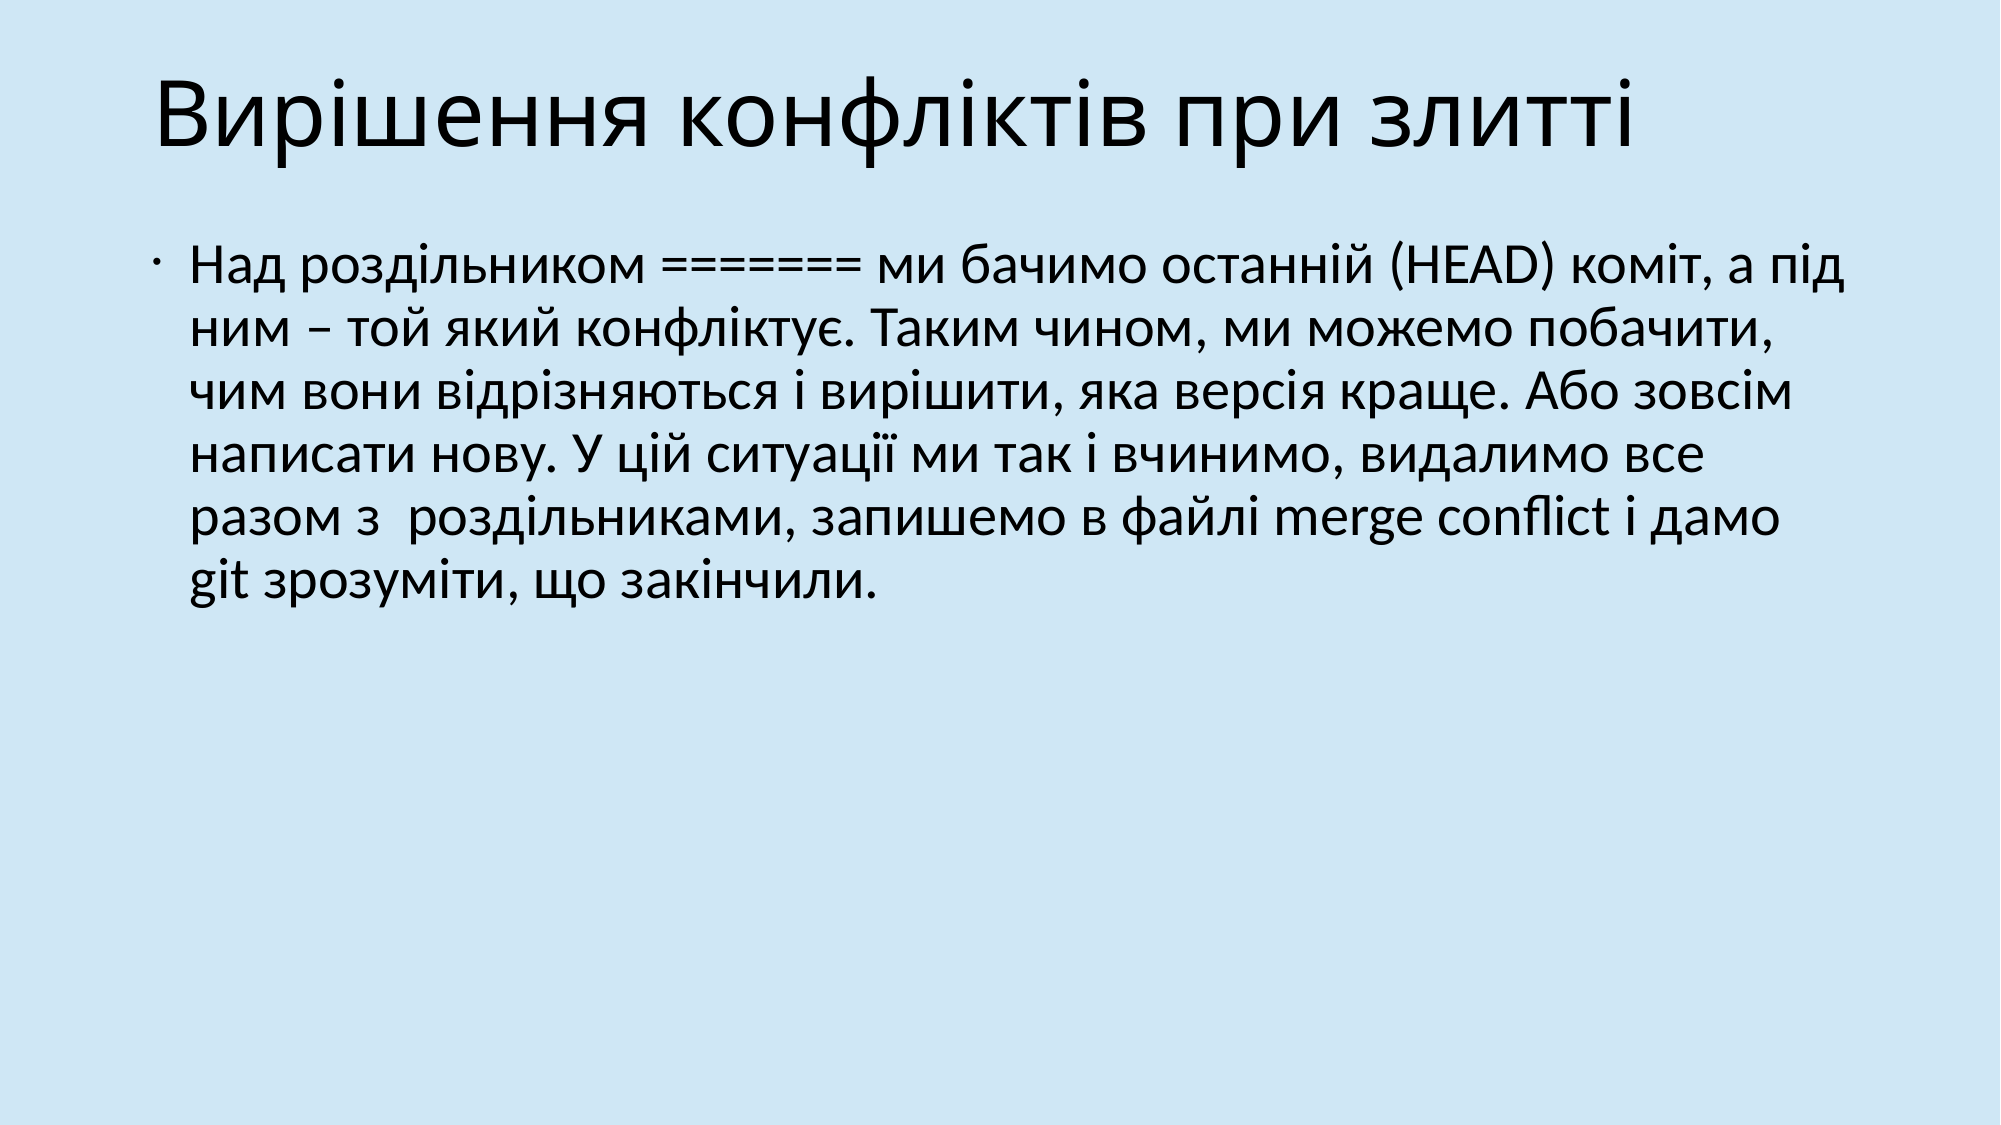

# Вирішення конфліктів при злитті
Над роздільником ======= ми бачимо останній (HEAD) коміт, а під ним – той який конфліктує. Таким чином, ми можемо побачити, чим вони відрізняються і вирішити, яка версія краще. Або зовсім написати нову. У цій ситуації ми так і вчинимо, видалимо все разом з роздільниками, запишемо в файлі merge conflict і дамо git зрозуміти, що закінчили.